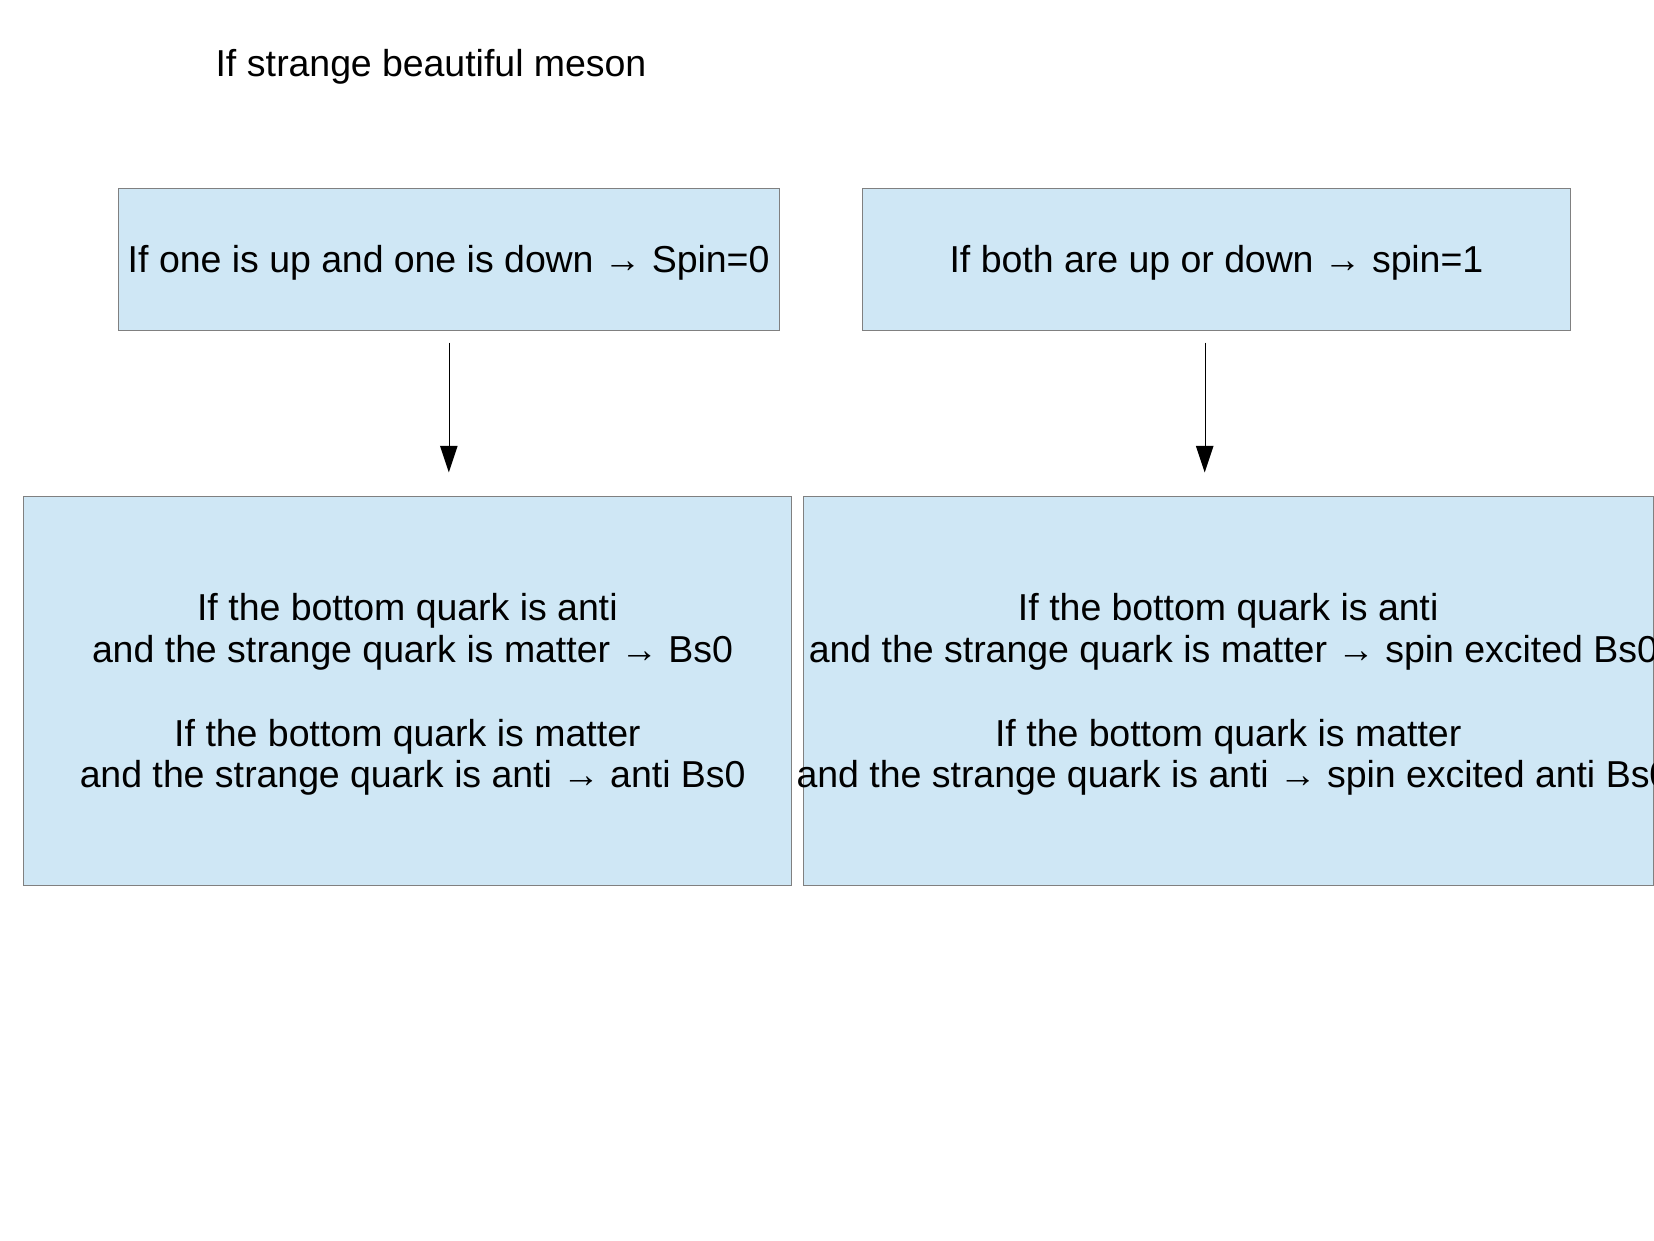

If strange beautiful meson
If one is up and one is down → Spin=0
If both are up or down → spin=1
If the bottom quark is anti
 and the strange quark is matter → Bs0
If the bottom quark is matter
 and the strange quark is anti → anti Bs0
If the bottom quark is anti
 and the strange quark is matter → spin excited Bs0
If the bottom quark is matter
 and the strange quark is anti → spin excited anti Bs0